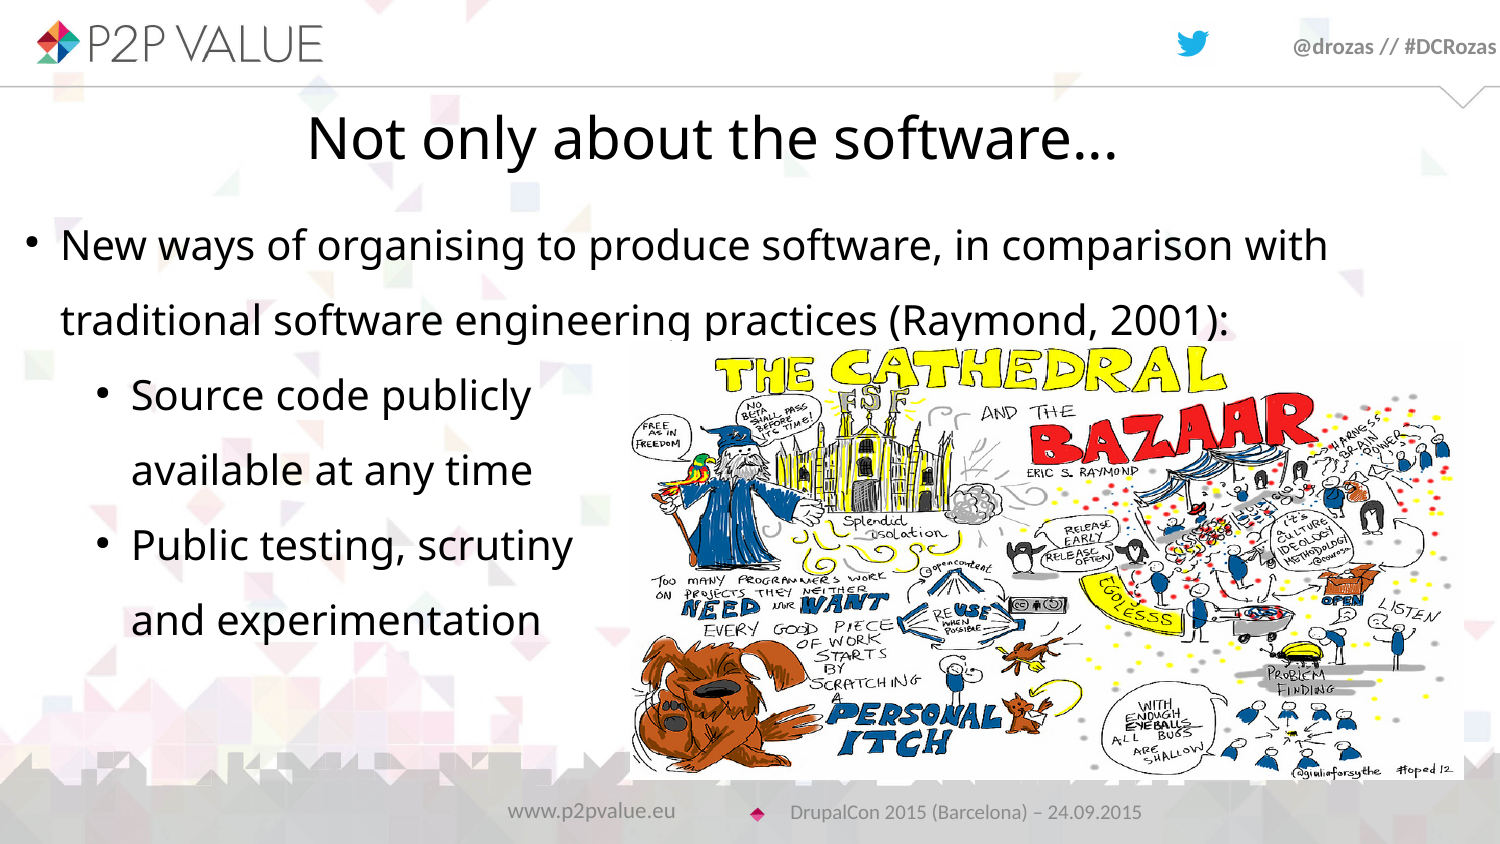

@drozas // #DCRozas
# Not only about the software...
New ways of organising to produce software, in comparison with traditional software engineering practices (Raymond, 2001):
Source code publicly
available at any time
Public testing, scrutiny
and experimentation
DrupalCon 2015 (Barcelona) – 24.09.2015
www.p2pvalue.eu